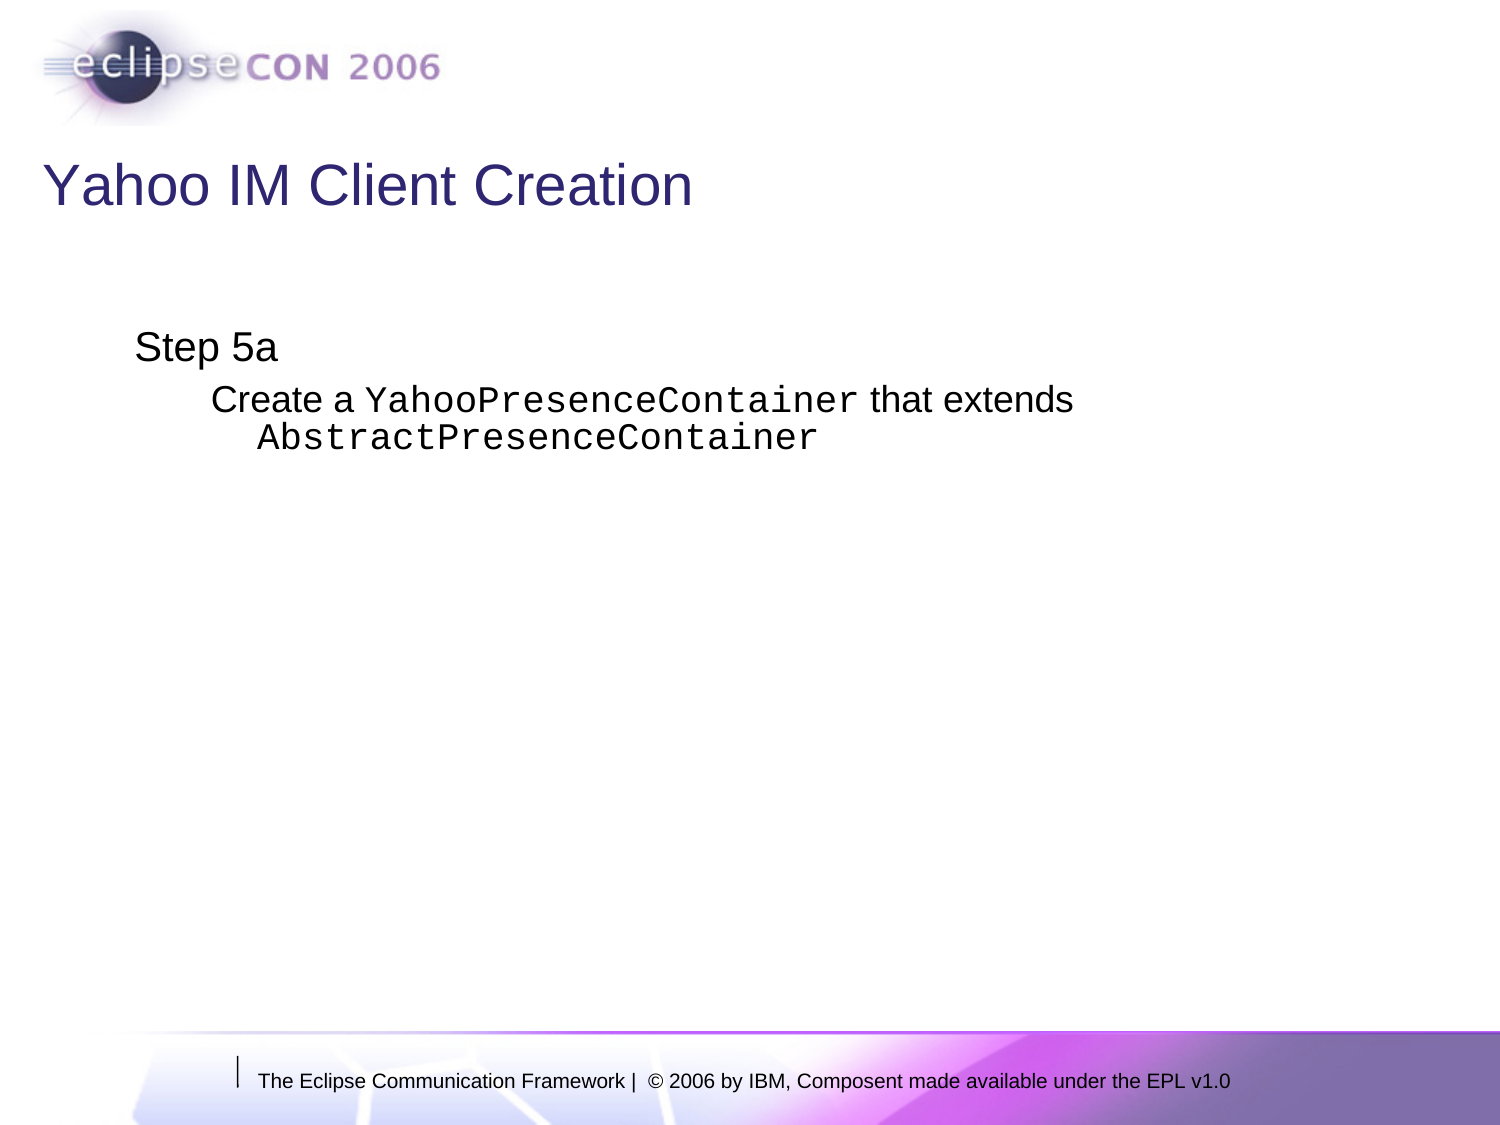

# Yahoo IM Client Creation
Step 5a
Create a YahooPresenceContainer that extends AbstractPresenceContainer